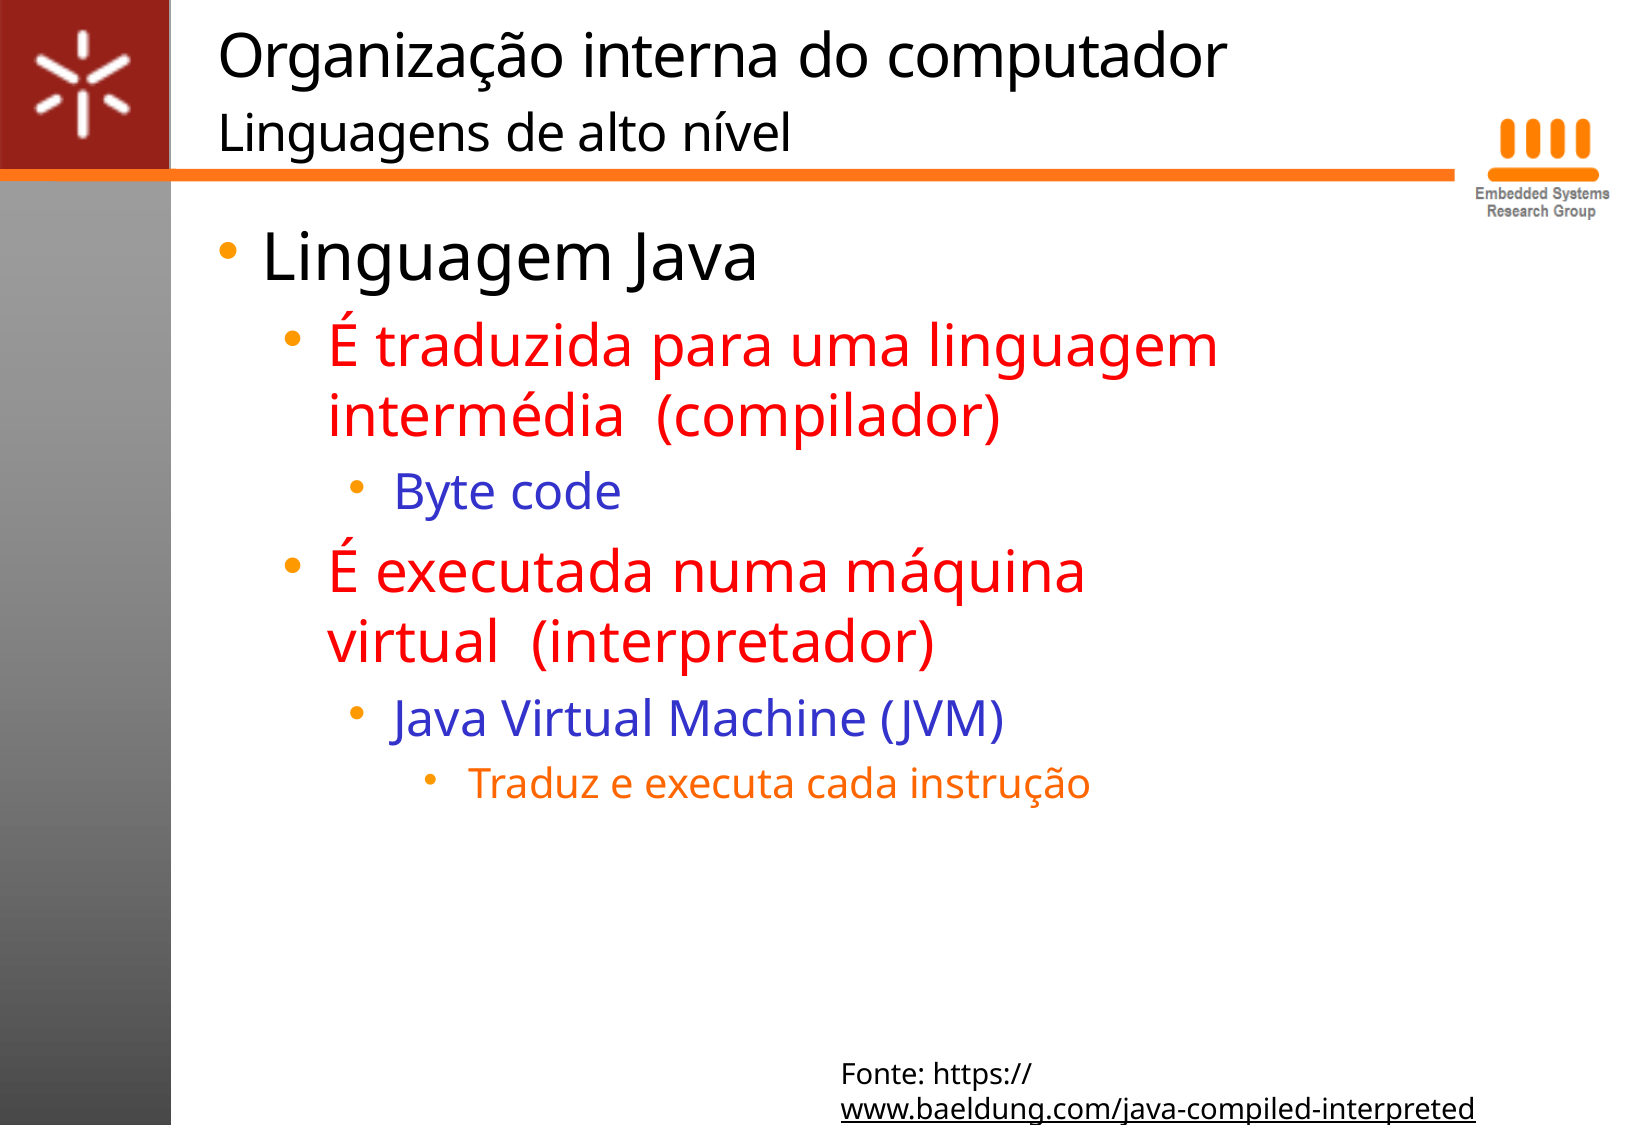

# Organização interna do computador Linguagens de alto nível
Linguagem Java
É traduzida para uma linguagem intermédia (compilador)
Byte code
É executada numa máquina virtual (interpretador)
Java Virtual Machine (JVM)
Traduz e executa cada instrução
Fonte: https://www.baeldung.com/java-compiled-interpreted